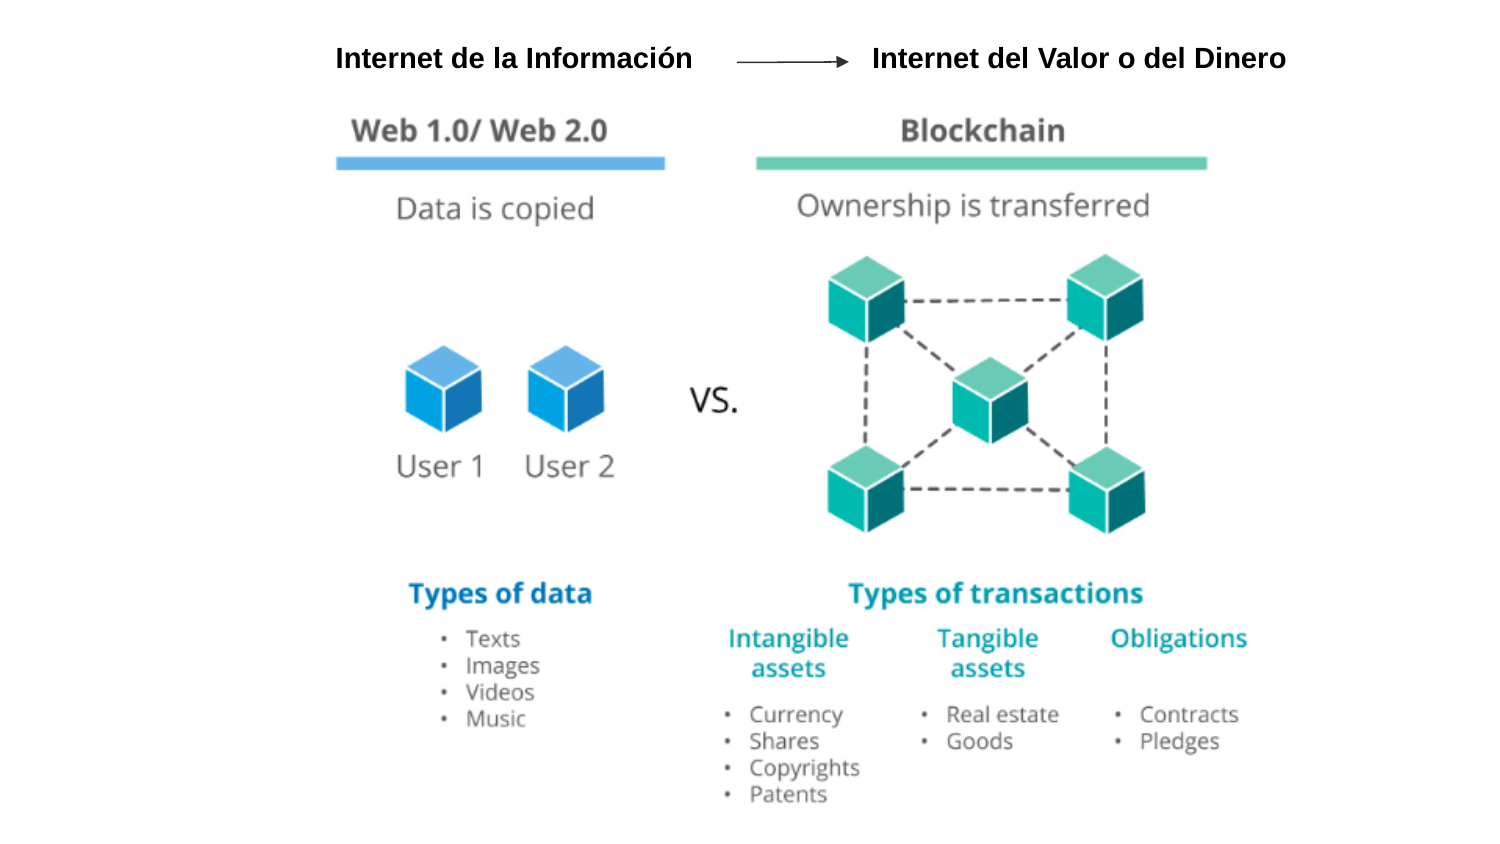

Internet de la Información
Internet del Valor o del Dinero